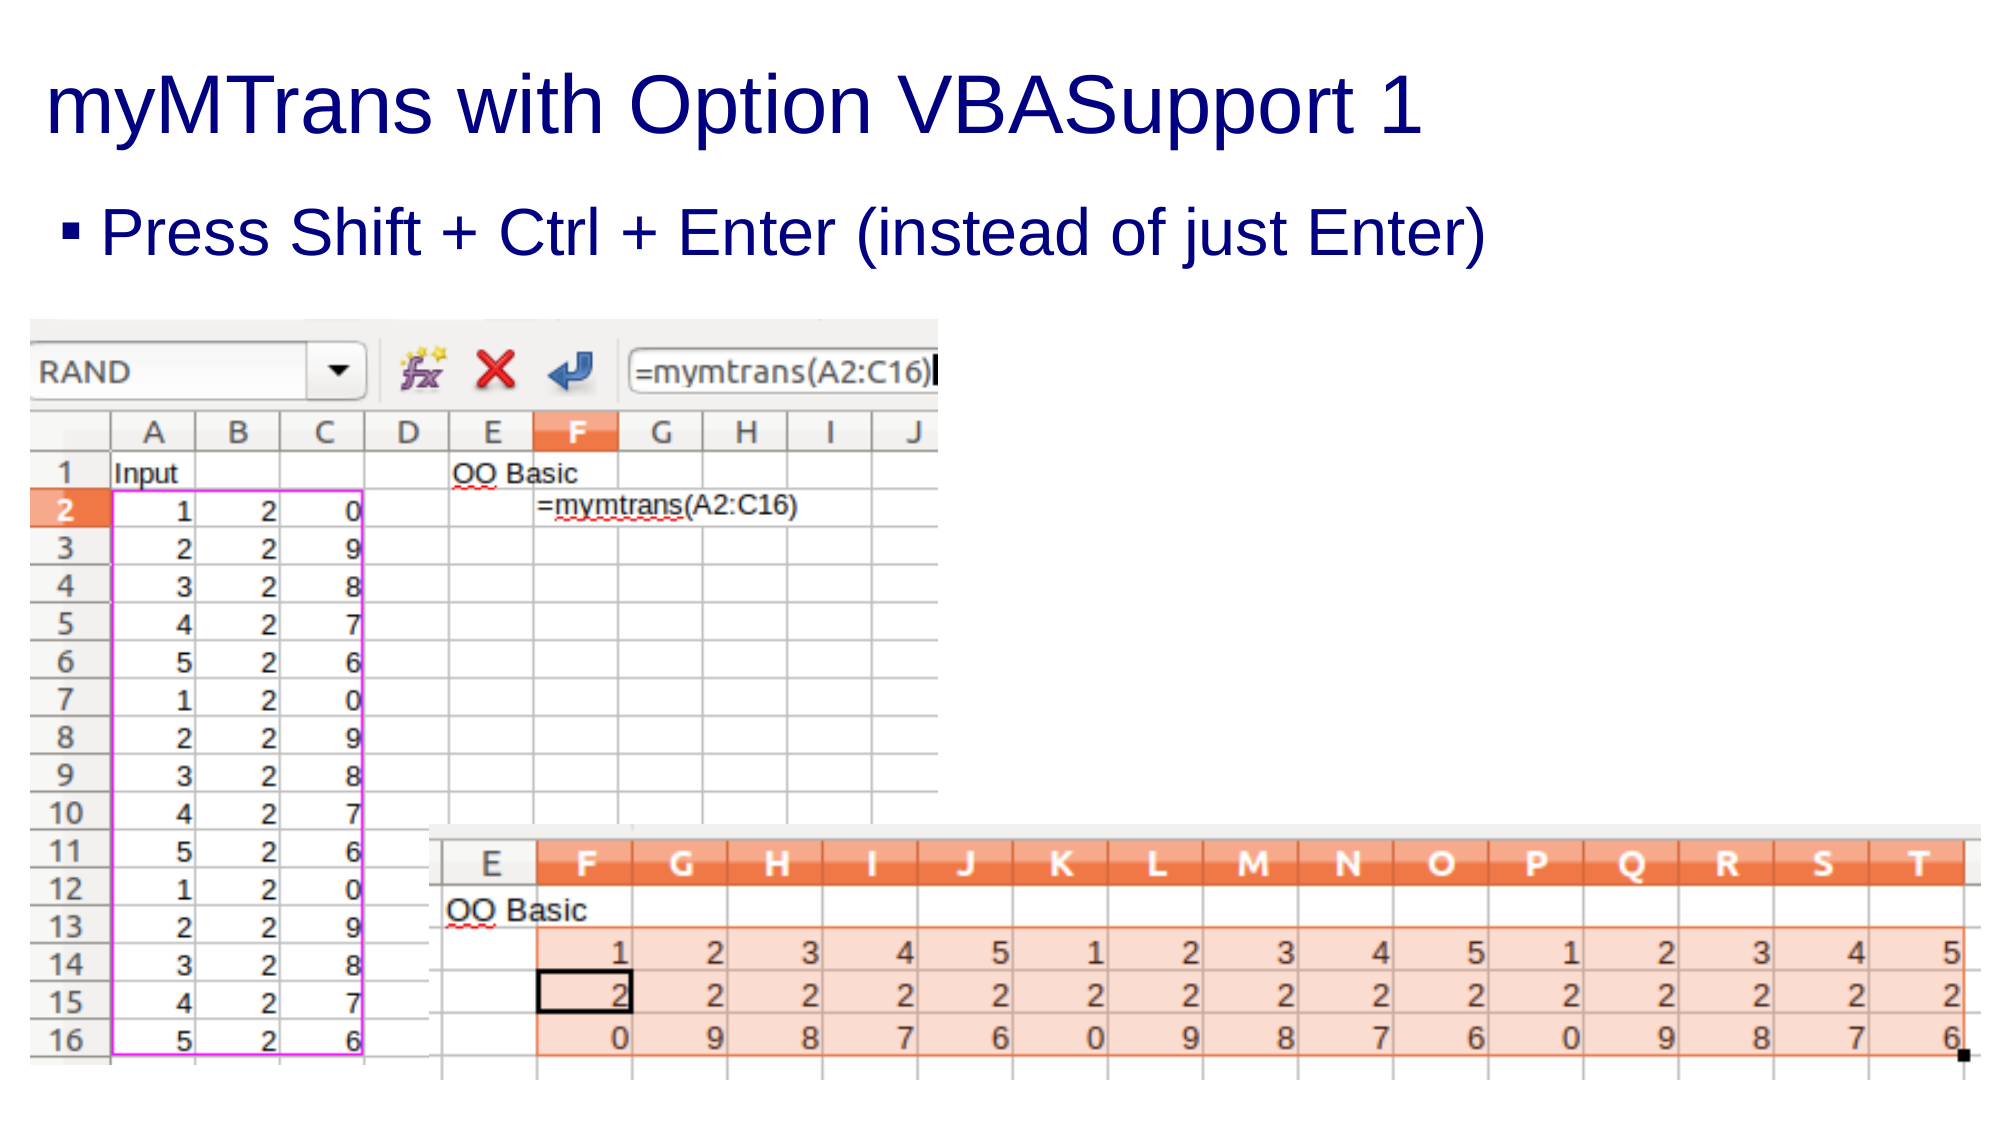

# myMTrans with Option VBASupport 1
Press Shift + Ctrl + Enter (instead of just Enter)